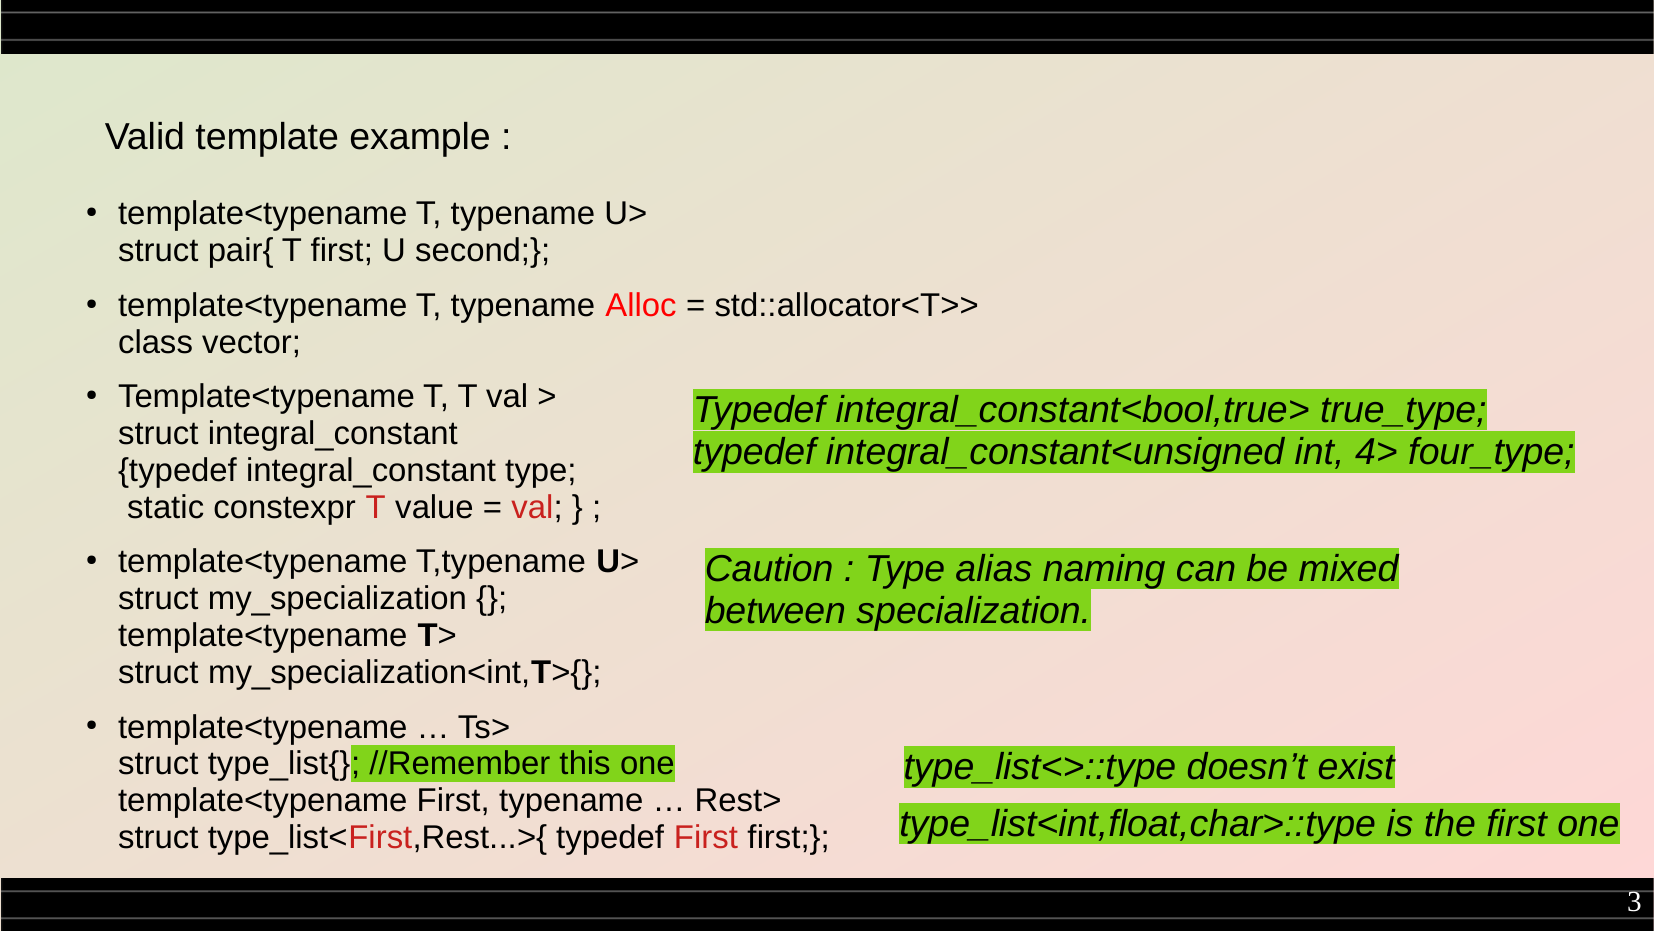

Valid template example :
# template<typename T, typename U> struct pair{ T first; U second;};
template<typename T, typename Alloc = std::allocator<T>>
class vector;
Template<typename T, T val >
struct integral_constant
{typedef integral_constant type;
 static constexpr T value = val; } ;
template<typename T,typename U>
struct my_specialization {};
template<typename T>
struct my_specialization<int,T>{};
template<typename … Ts>
struct type_list{}; //Remember this one
template<typename First, typename … Rest>
struct type_list<First,Rest...>{ typedef First first;};
Typedef integral_constant<bool,true> true_type;
typedef integral_constant<unsigned int, 4> four_type;
Caution : Type alias naming can be mixed
between specialization.
type_list<>::type doesn’t exist
type_list<int,float,char>::type is the first one